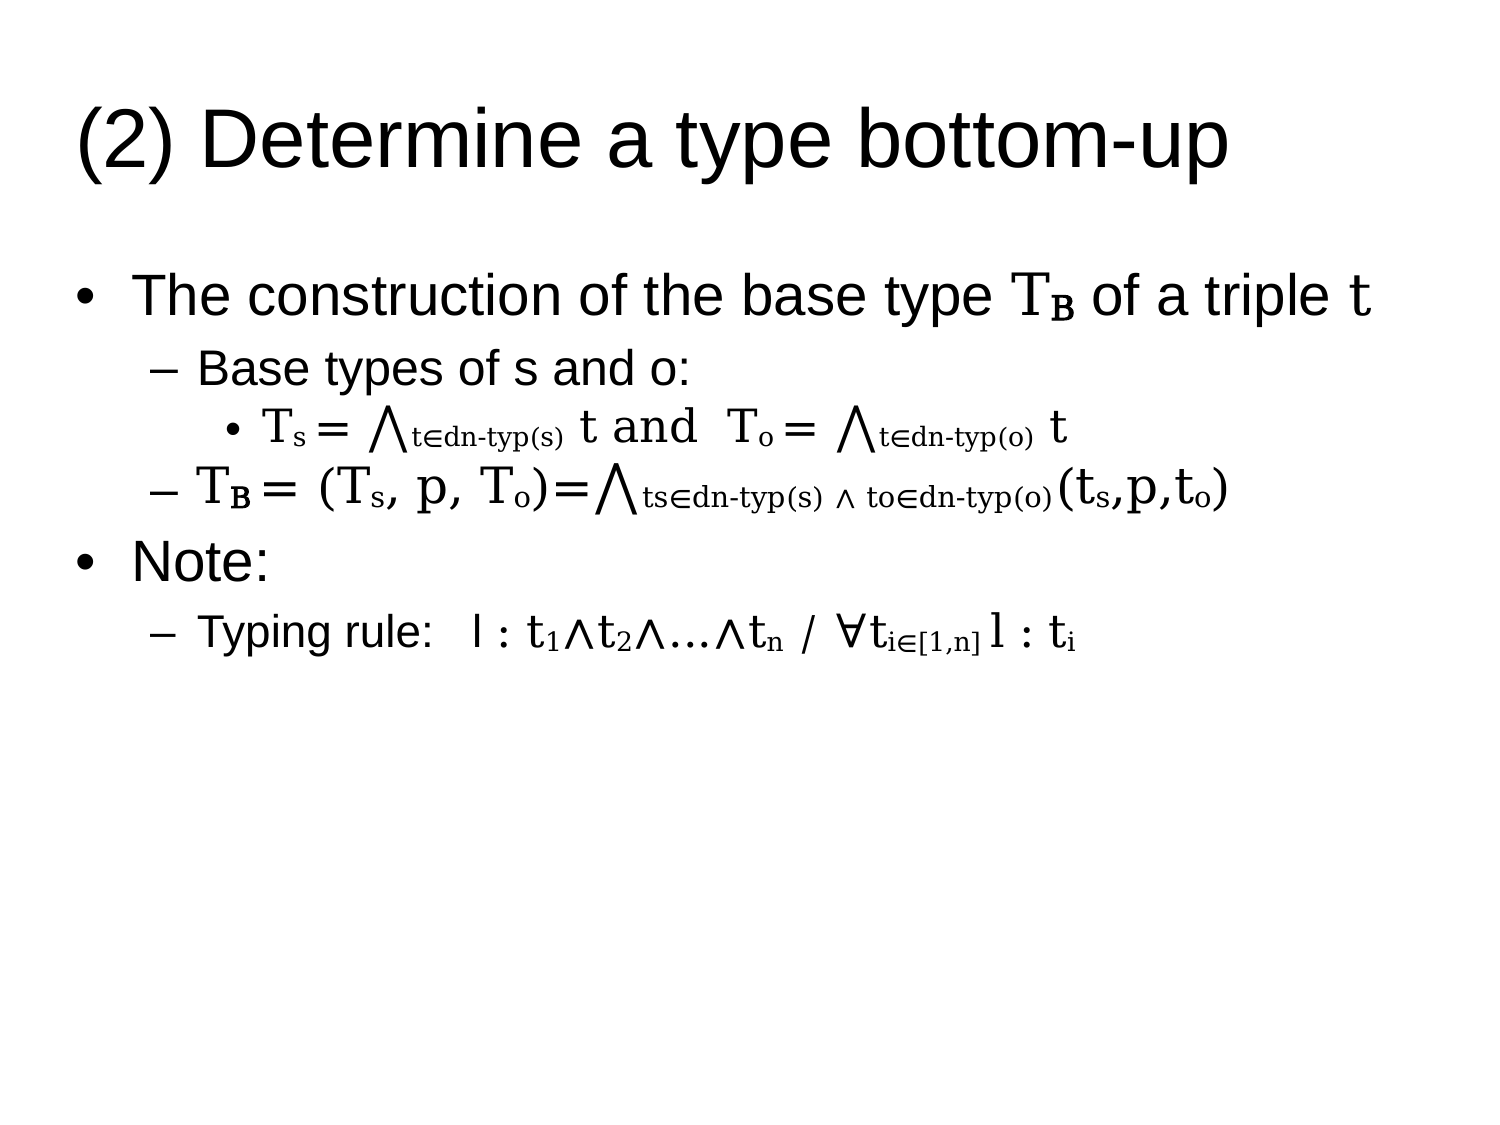

# (2) Determine a type bottom-up
The construction of the base type TB of a triple t
Base types of s and o:
Ts = ⋀t∈dn-typ(s) t and To = ⋀t∈dn-typ(o) t
TB = (Ts, p, To)=⋀ts∈dn-typ(s) ∧ to∈dn-typ(o)(ts,p,to)
Note:
Typing rule: l : t1∧t2∧...∧tn / ∀ti∈[1,n] l : ti